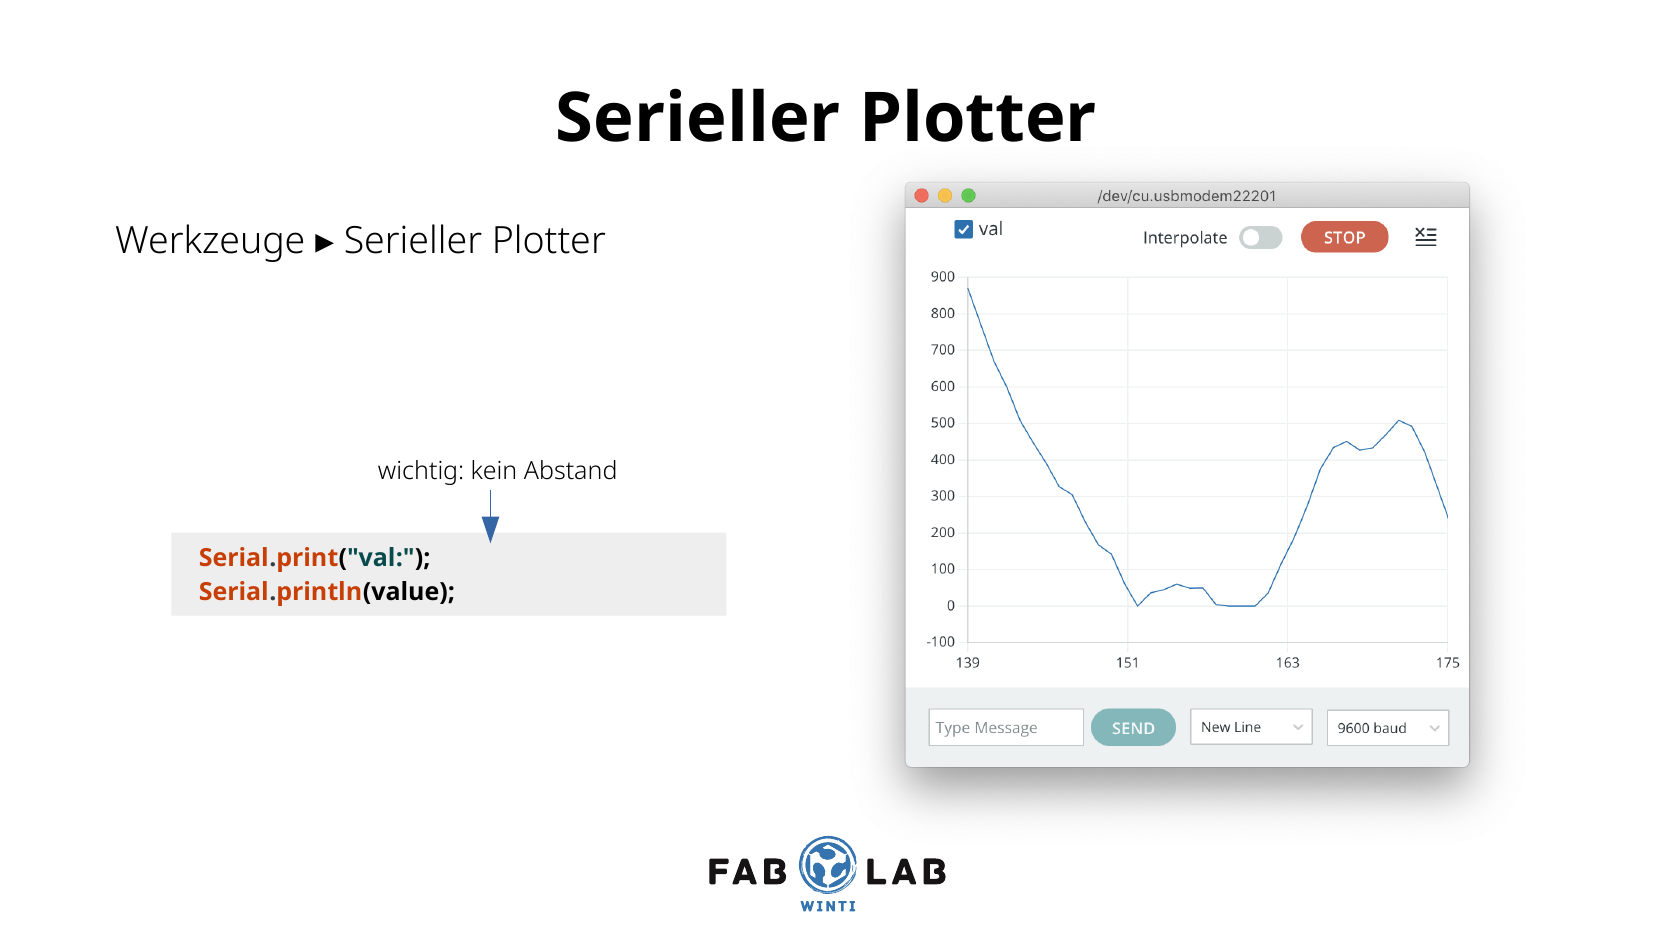

# Serieller Plotter
Werkzeuge ▸ Serieller Plotter
wichtig: kein Abstand
  Serial.print("val:");
  Serial.println(value);